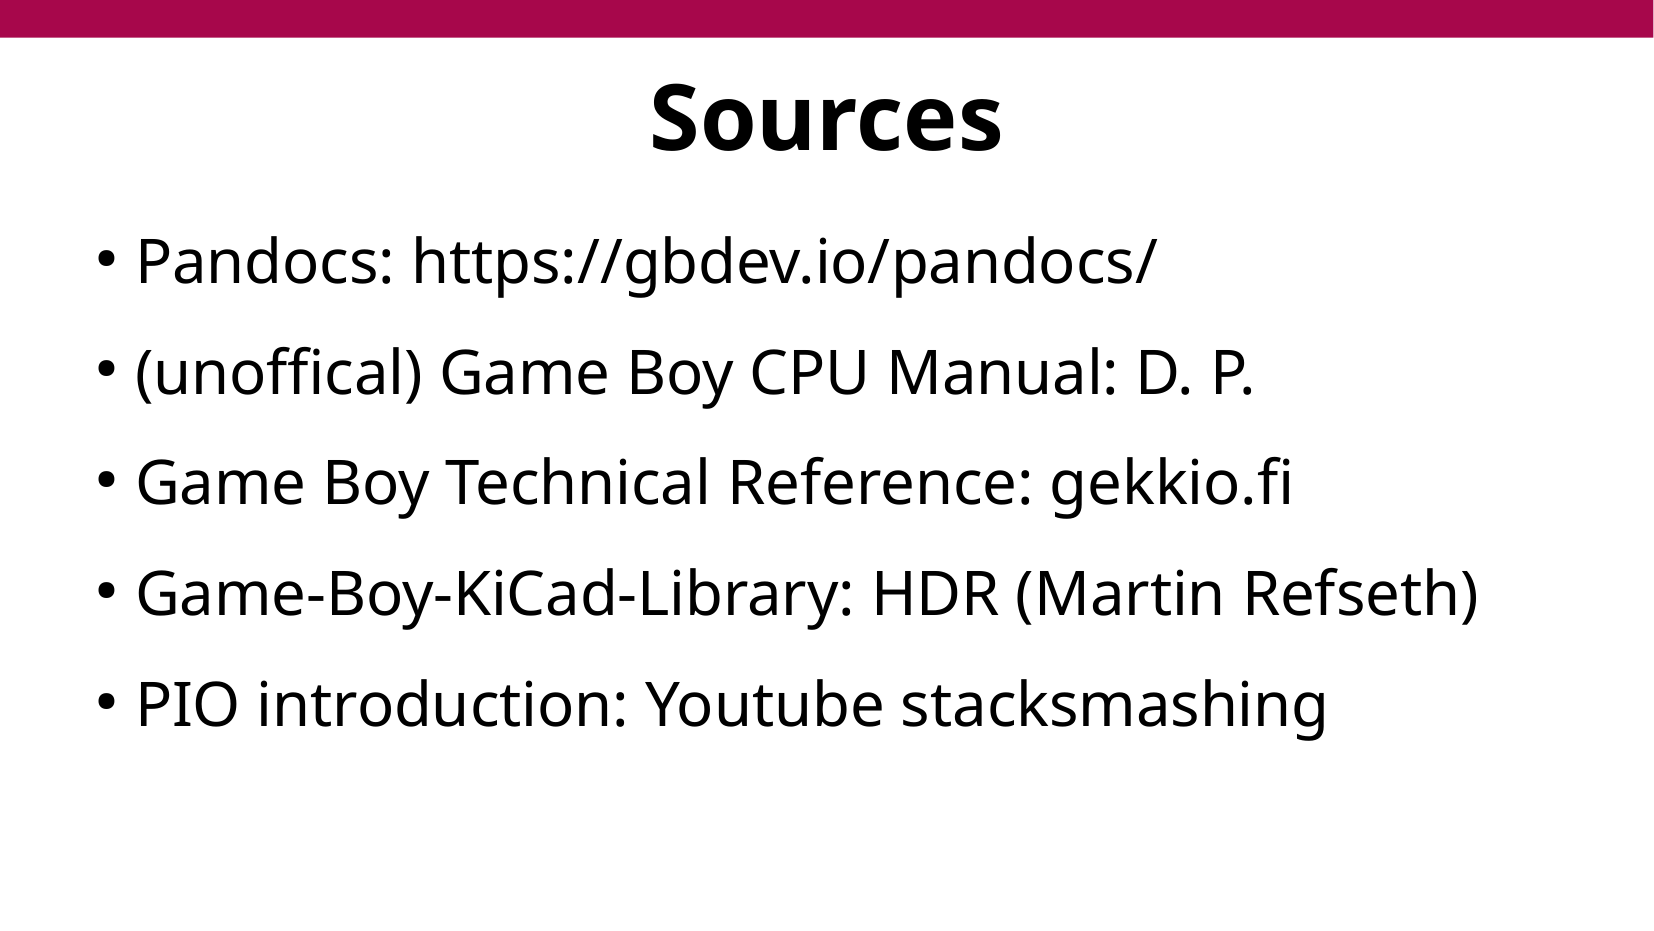

# Sources
Pandocs: https://gbdev.io/pandocs/
(unoffical) Game Boy CPU Manual: D. P.
Game Boy Technical Reference: gekkio.fi
Game-Boy-KiCad-Library: HDR (Martin Refseth)
PIO introduction: Youtube stacksmashing